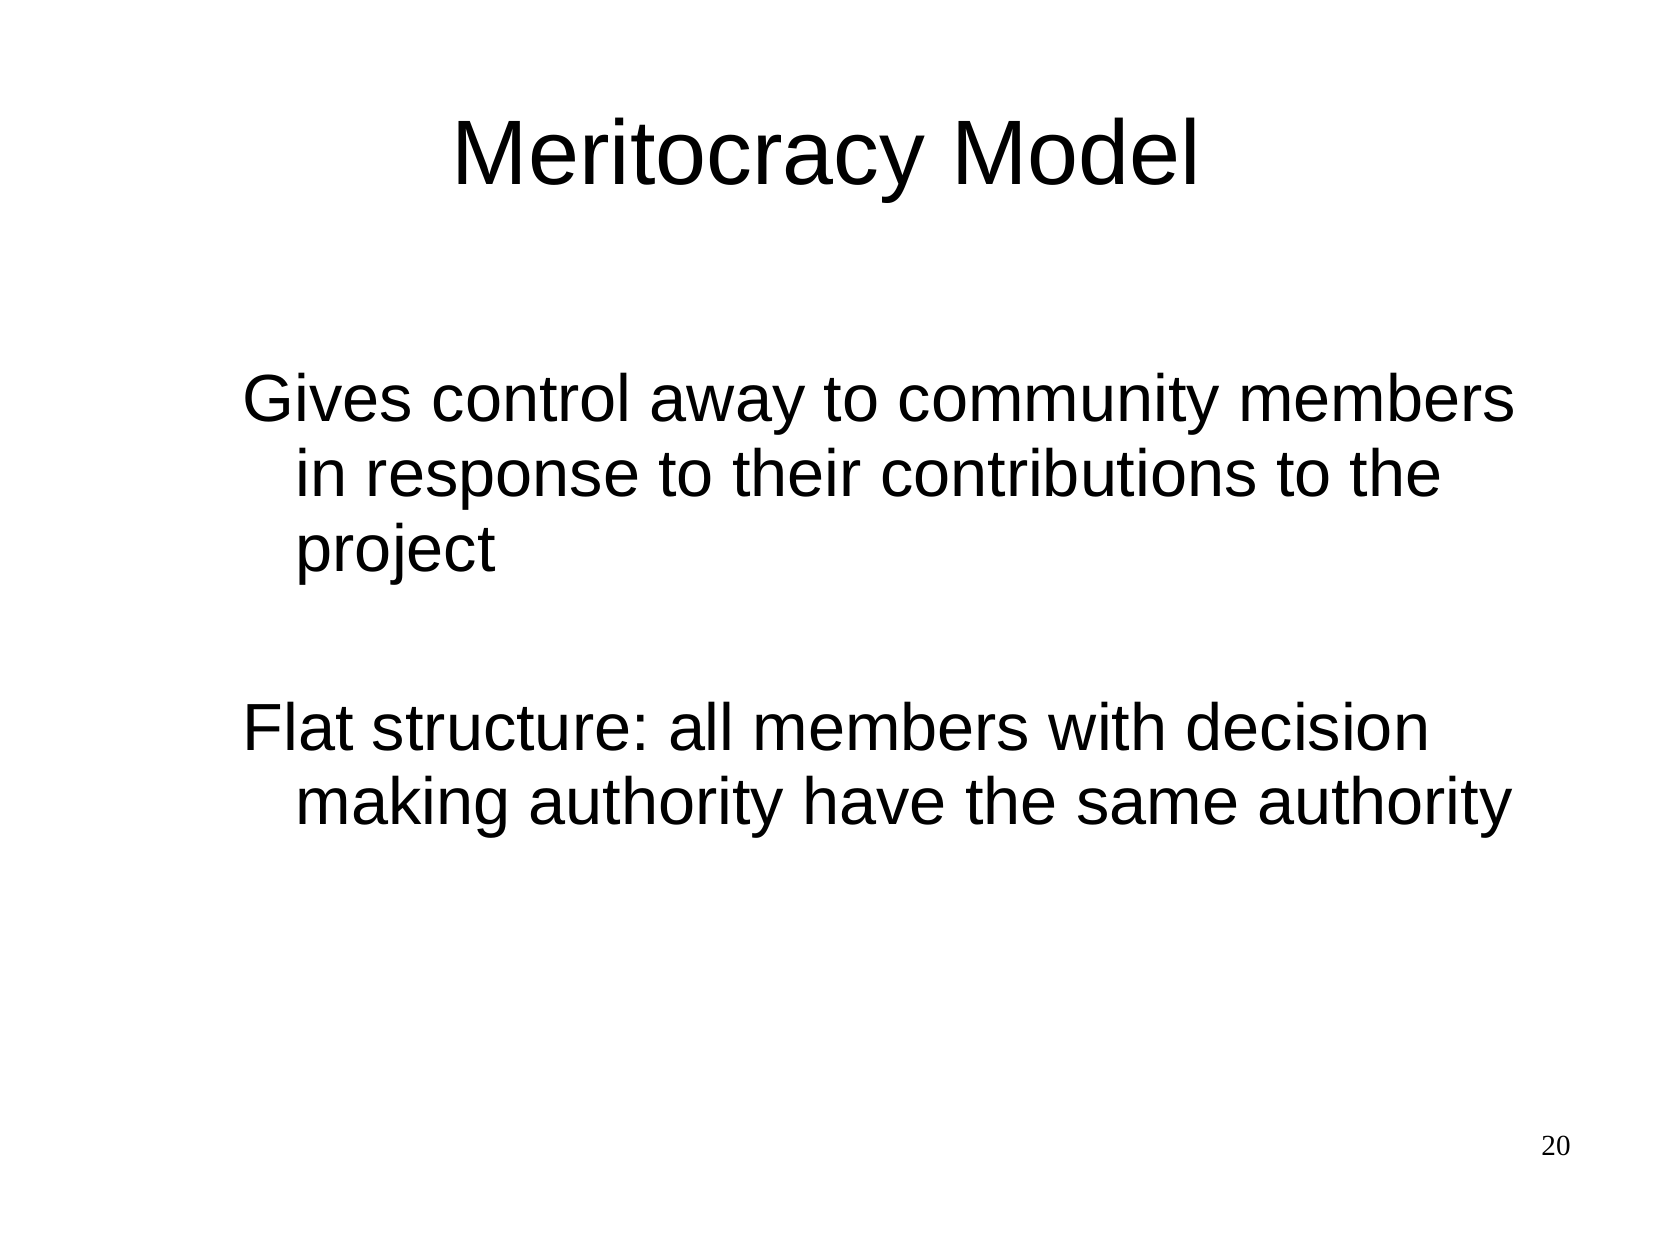

# Meritocracy Model
Gives control away to community members in response to their contributions to the project
Flat structure: all members with decision making authority have the same authority
20